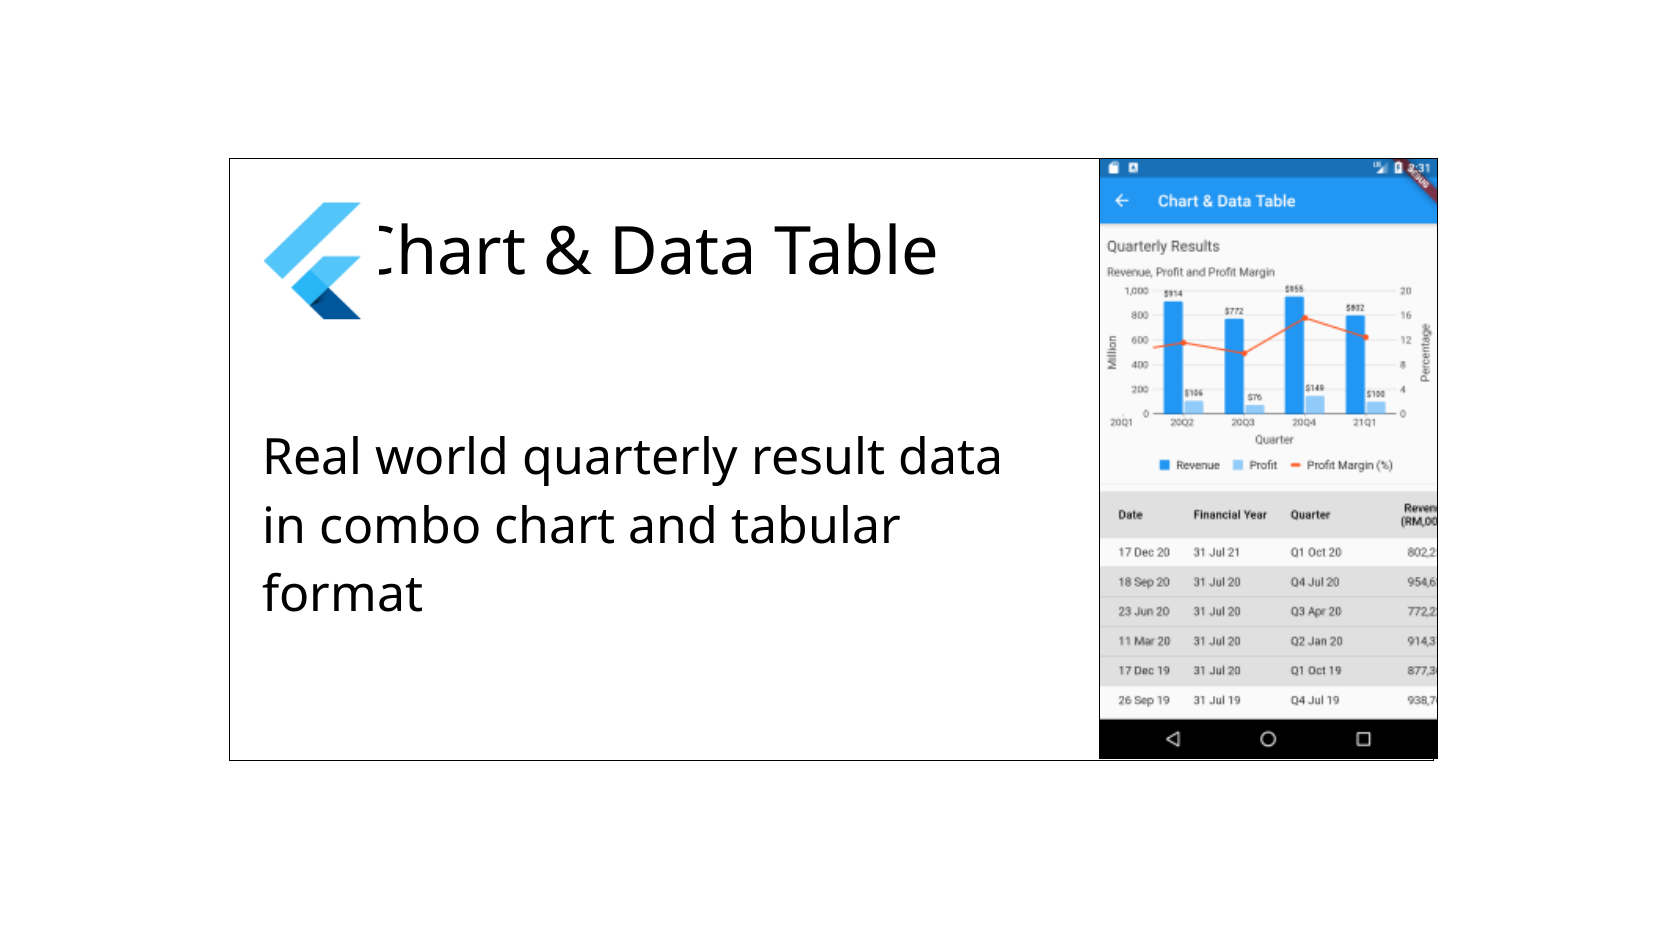

# Chart & Data Table
Real world quarterly result data in combo chart and tabular format